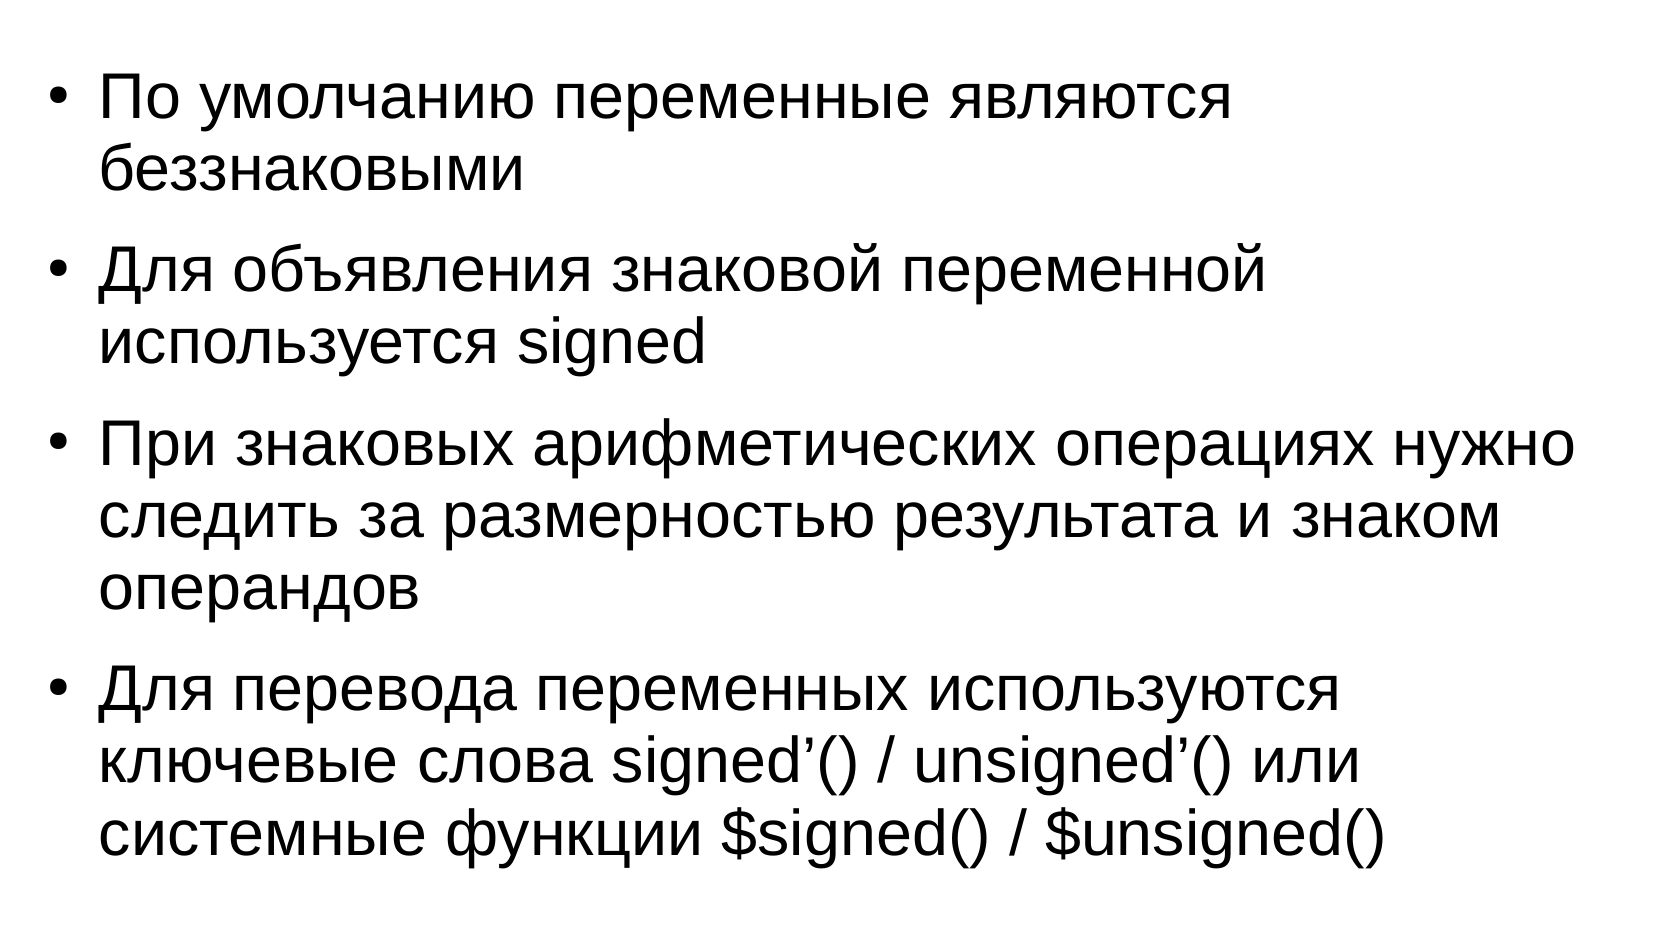

# По умолчанию переменные являются беззнаковыми
Для объявления знаковой переменной используется signed
При знаковых арифметических операциях нужно следить за размерностью результата и знаком операндов
Для перевода переменных используются ключевые слова signed’() / unsigned’() или системные функции $signed() / $unsigned()